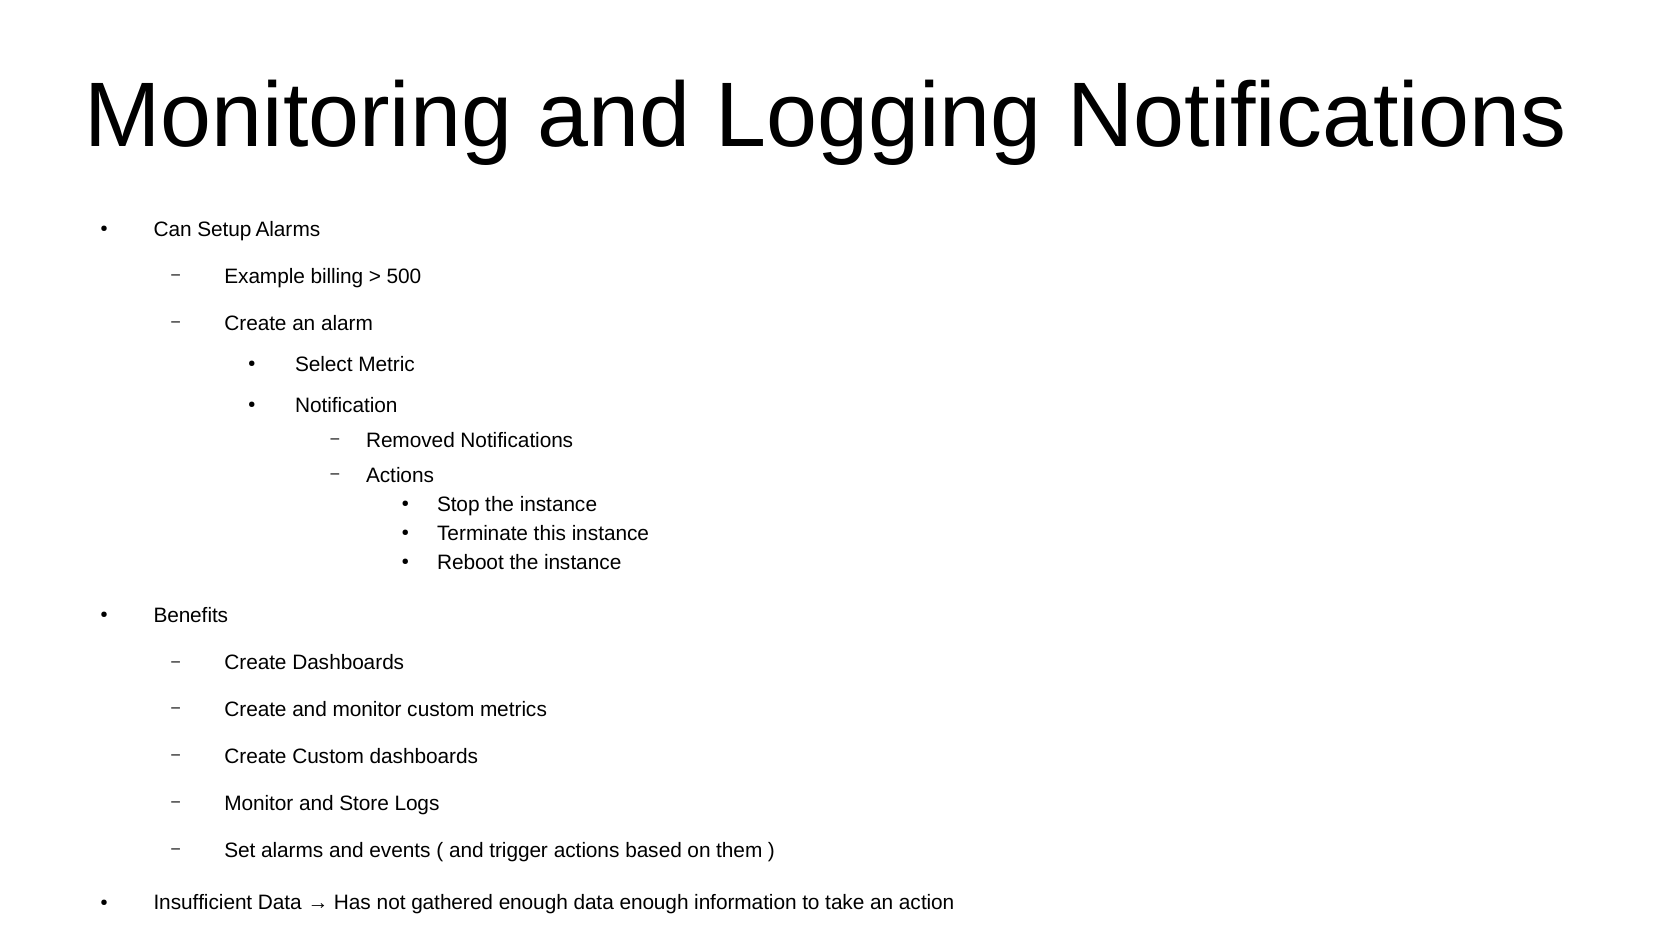

# Monitoring and Logging Notifications
Can Setup Alarms
Example billing > 500
Create an alarm
Select Metric
Notification
Removed Notifications
Actions
Stop the instance
Terminate this instance
Reboot the instance
Benefits
Create Dashboards
Create and monitor custom metrics
Create Custom dashboards
Monitor and Store Logs
Set alarms and events ( and trigger actions based on them )
Insufficient Data → Has not gathered enough data enough information to take an action